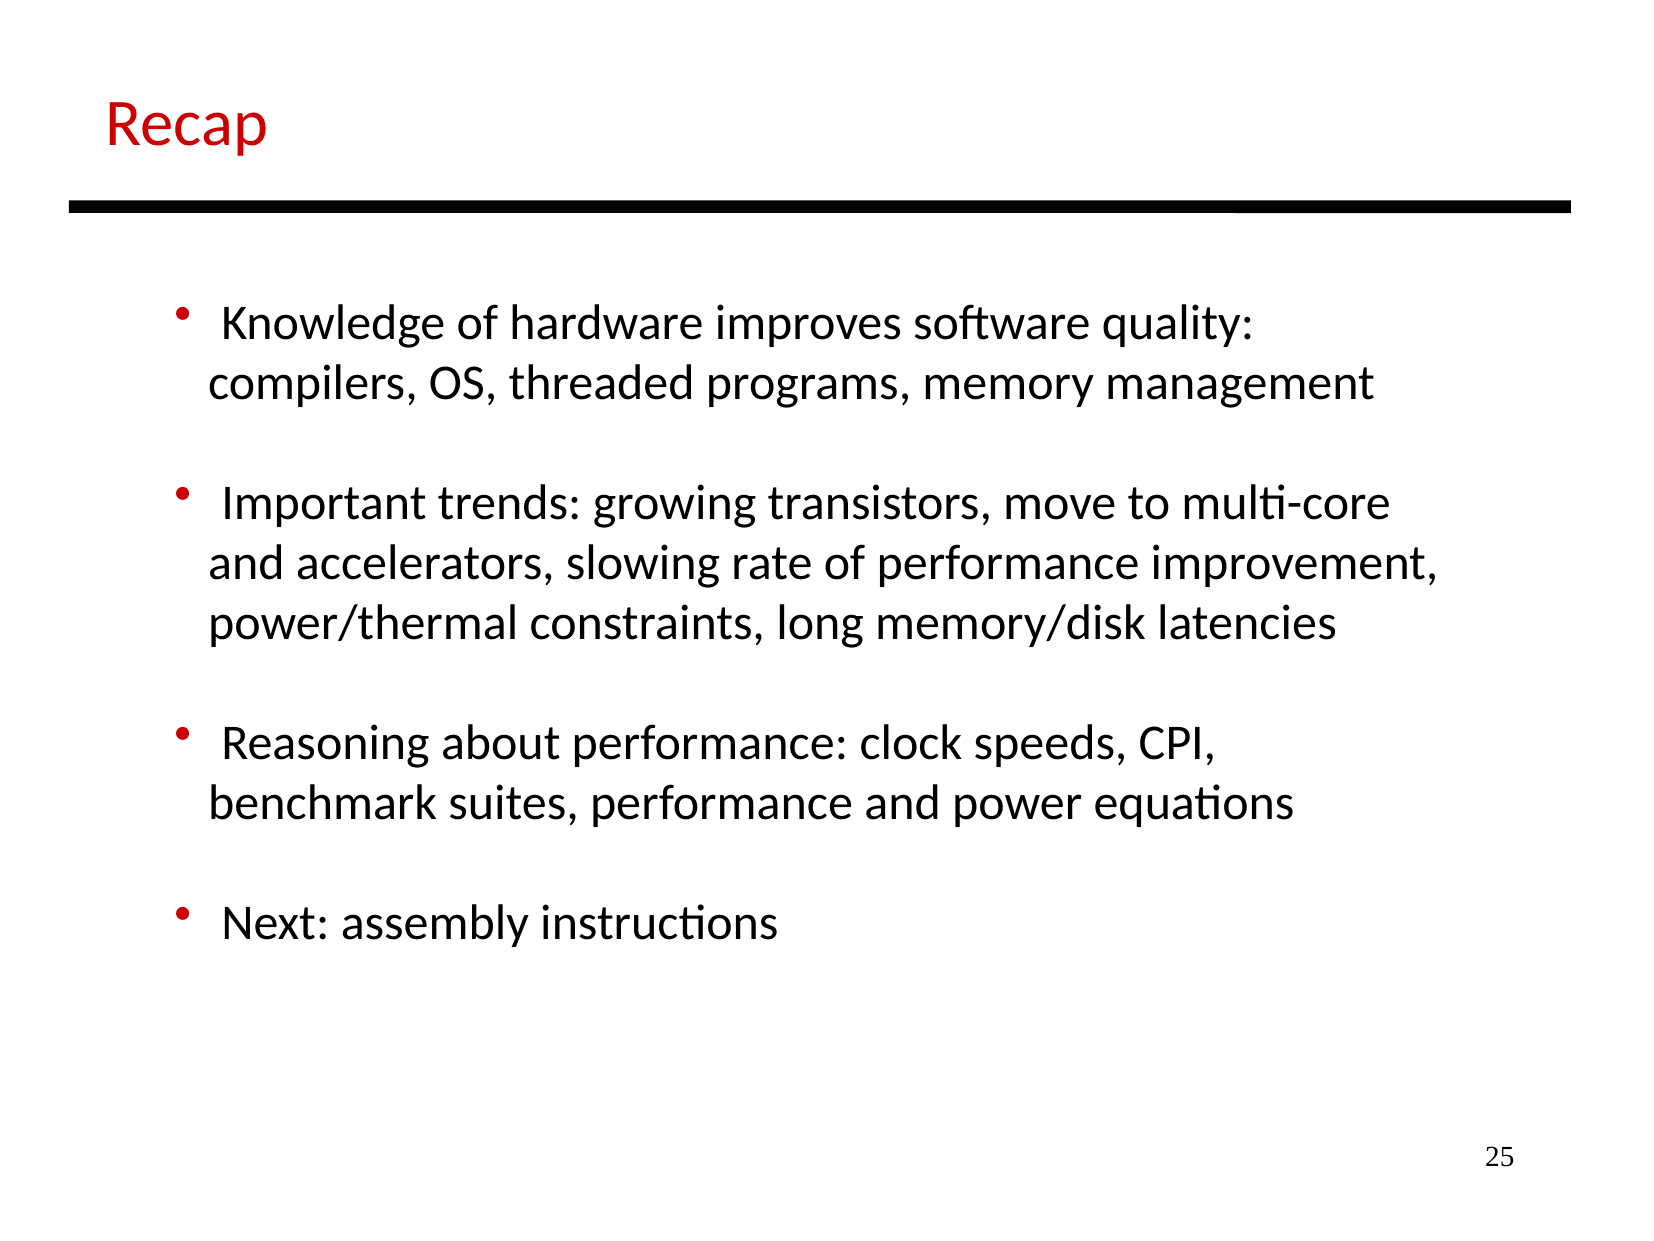

Recap
 Knowledge of hardware improves software quality:
 compilers, OS, threaded programs, memory management
 Important trends: growing transistors, move to multi-core
 and accelerators, slowing rate of performance improvement,
 power/thermal constraints, long memory/disk latencies
 Reasoning about performance: clock speeds, CPI,
 benchmark suites, performance and power equations
 Next: assembly instructions